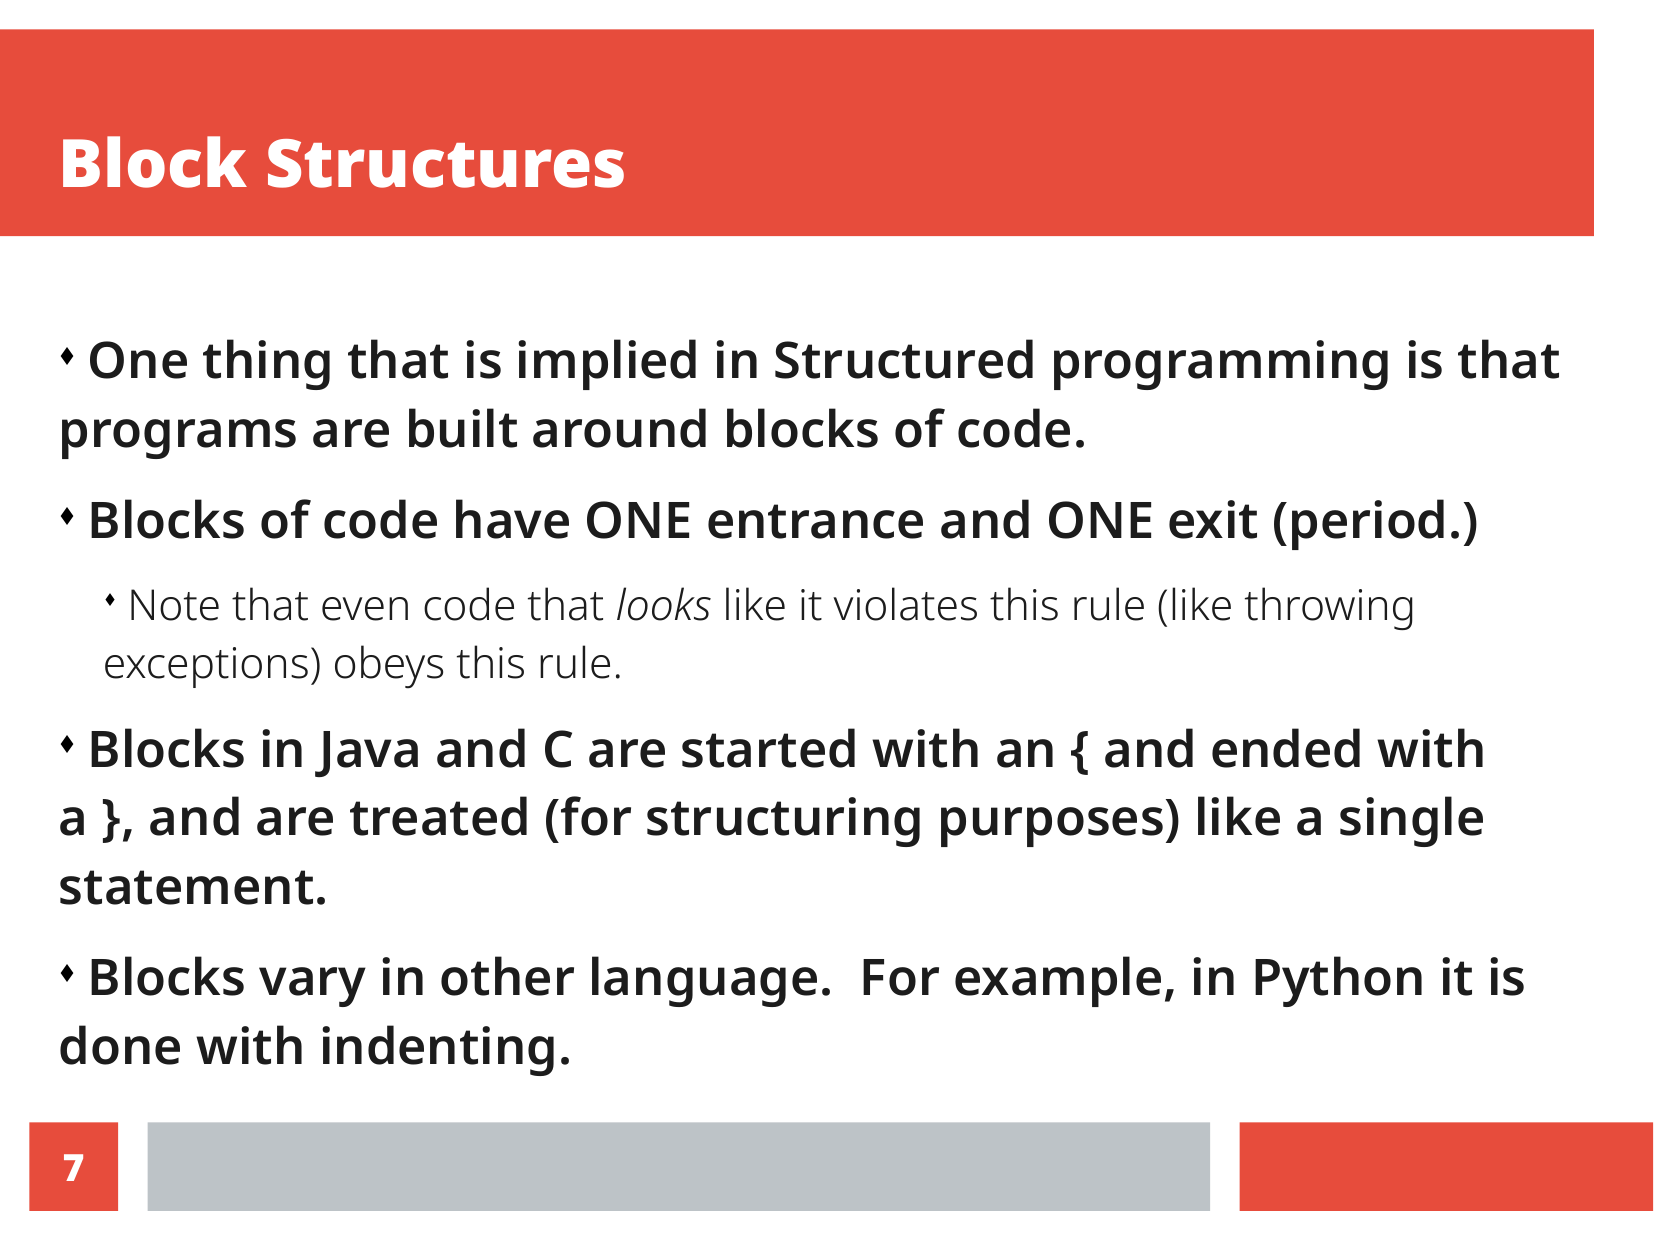

# Block Structures
 One thing that is implied in Structured programming is that programs are built around blocks of code.
 Blocks of code have ONE entrance and ONE exit (period.)
 Note that even code that looks like it violates this rule (like throwing exceptions) obeys this rule.
 Blocks in Java and C are started with an { and ended with a }, and are treated (for structuring purposes) like a single statement.
 Blocks vary in other language. For example, in Python it is done with indenting.
7